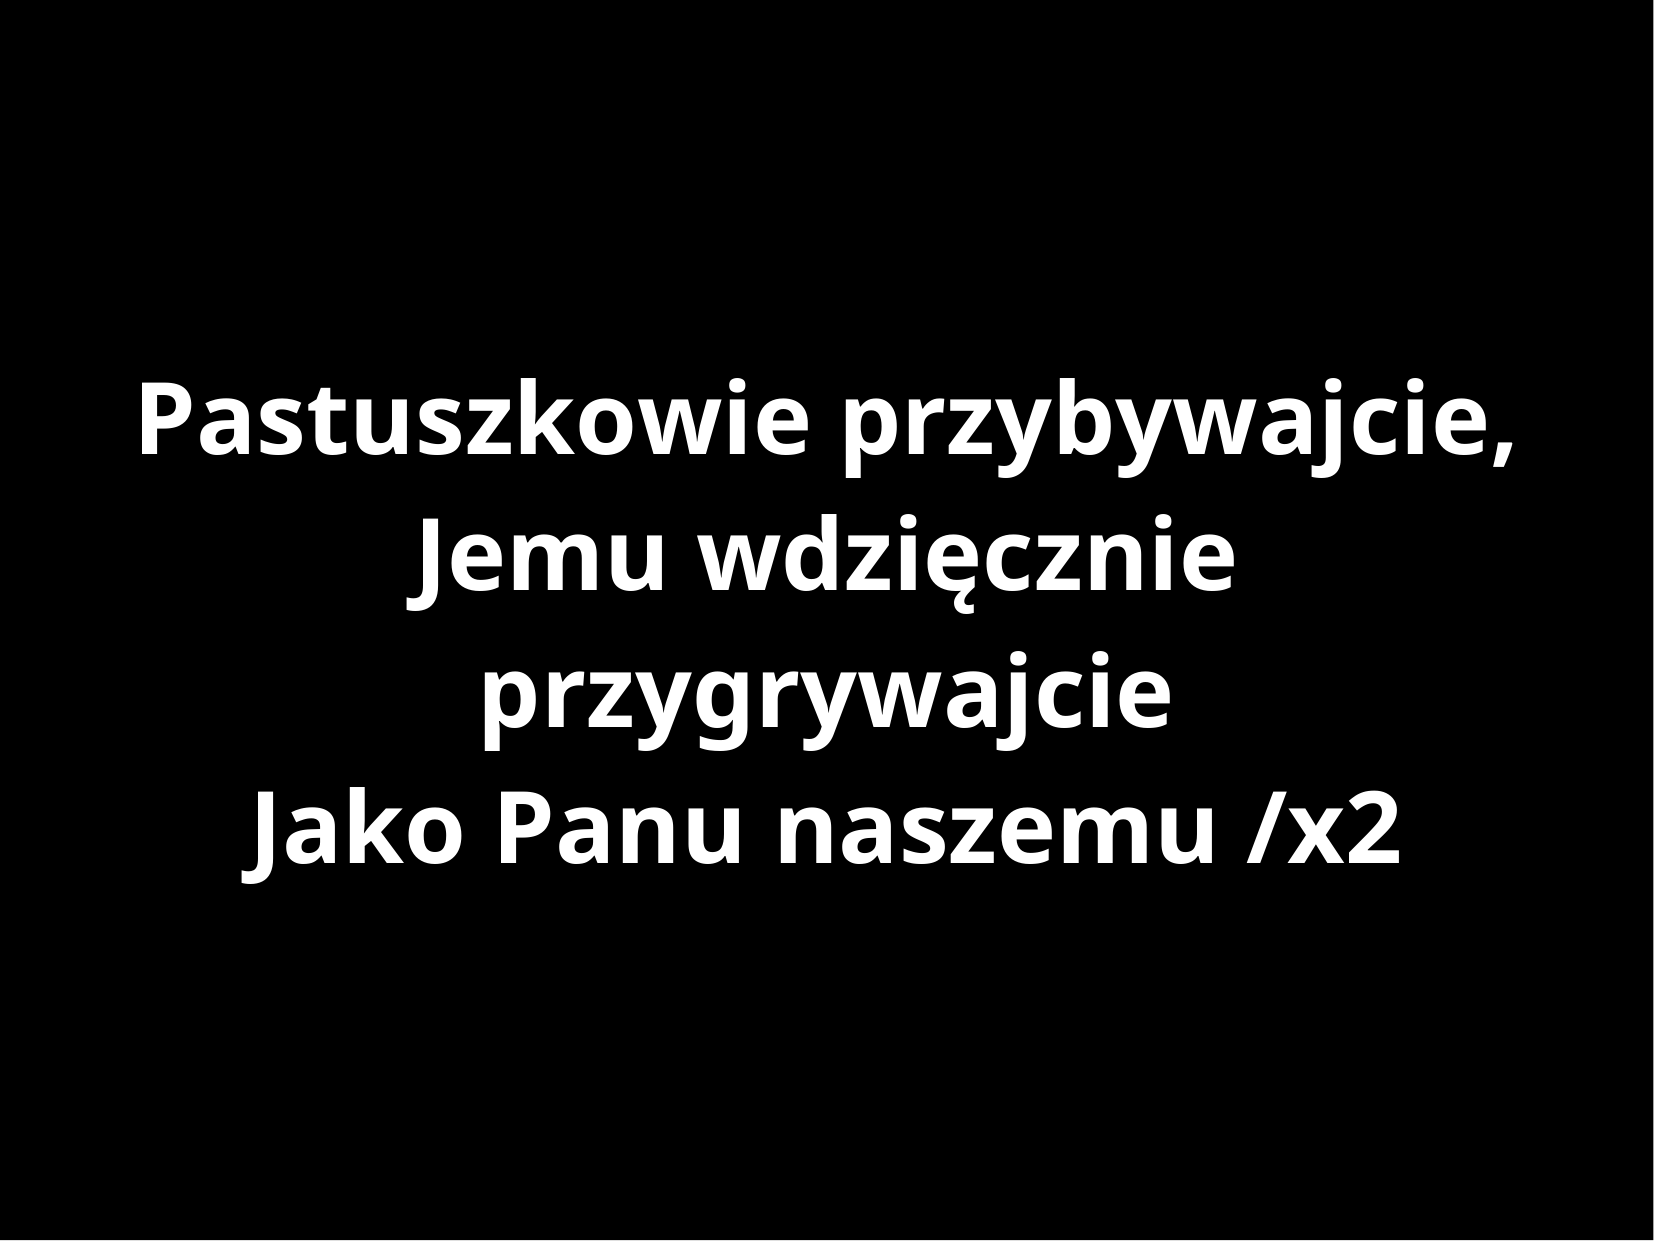

# Pastuszkowie przybywajcie, Jemu wdzięcznie przygrywajcie Jako Panu naszemu /x2